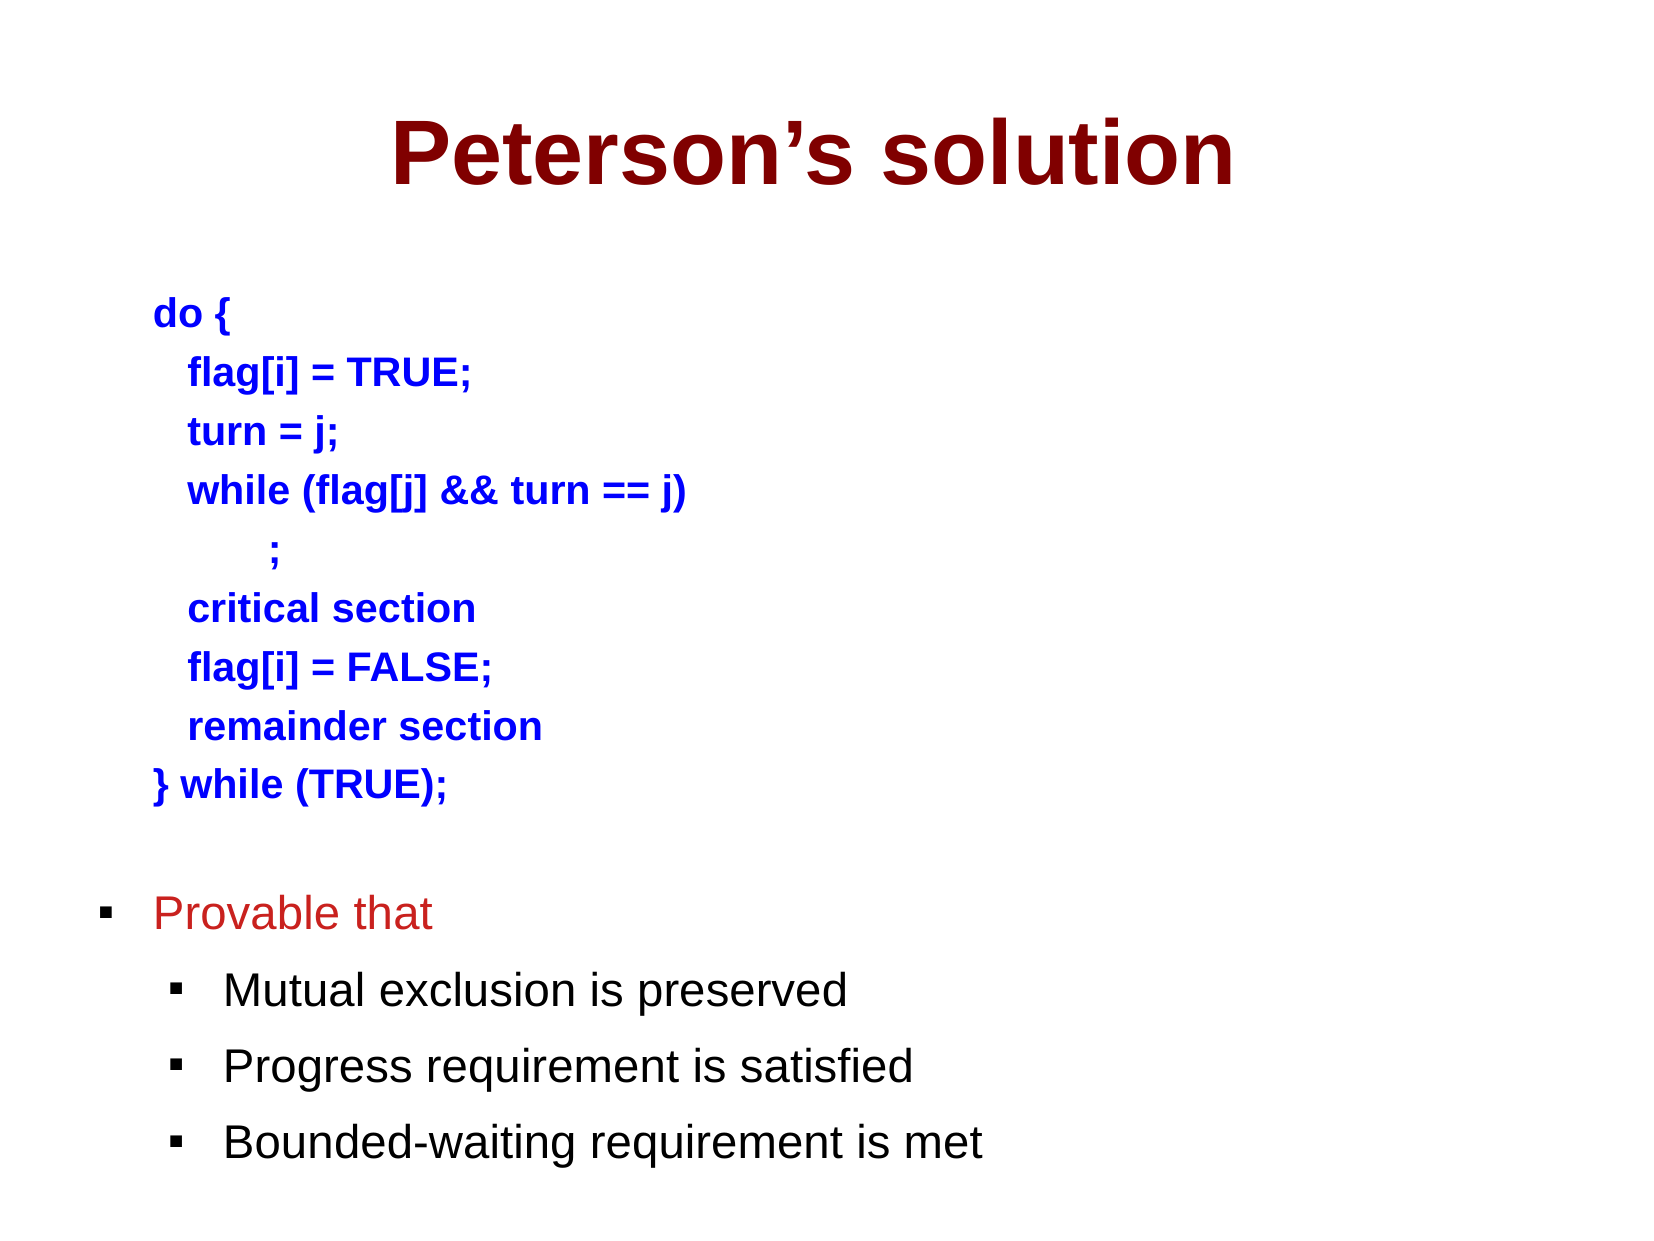

# Peterson’s solution
do {
 flag[i] = TRUE;
 turn = j;
 while (flag[j] && turn == j)
 ;
 critical section
 flag[i] = FALSE;
 remainder section
} while (TRUE);
Provable that
Mutual exclusion is preserved
Progress requirement is satisfied
Bounded-waiting requirement is met